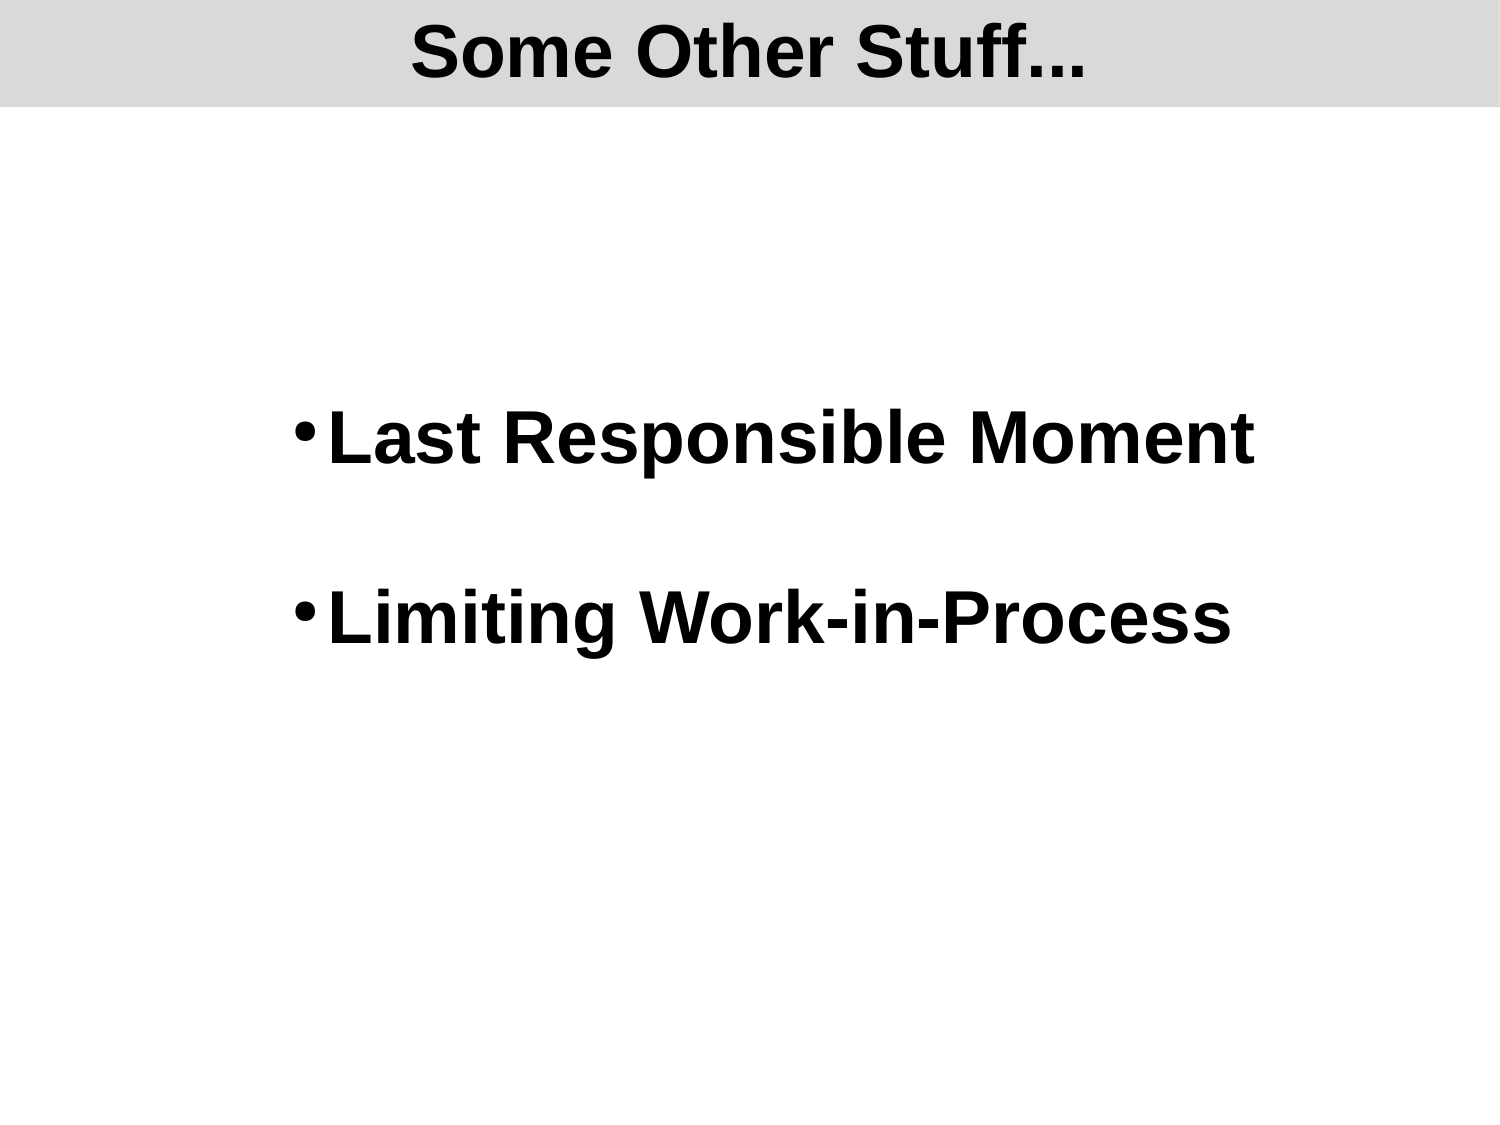

Some Other Stuff...
Last Responsible Moment
Limiting Work-in-Process